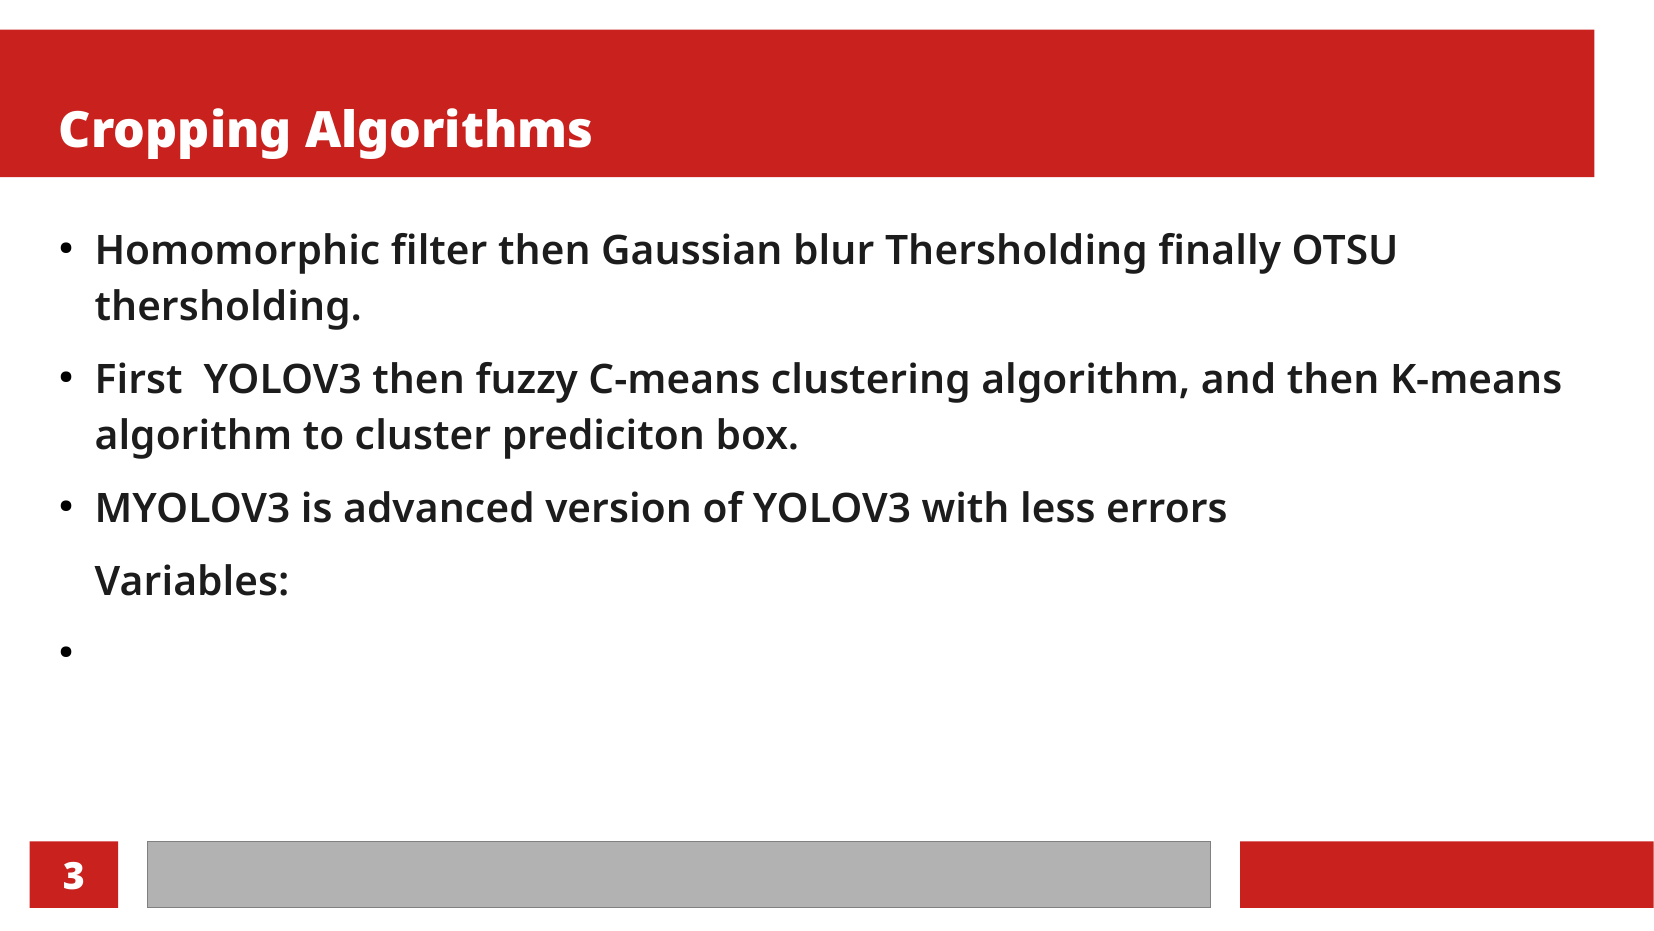

# Cropping Algorithms
Homomorphic filter then Gaussian blur Thersholding finally OTSU thersholding.
First YOLOV3 then fuzzy C-means clustering algorithm, and then K-means algorithm to cluster prediciton box.
MYOLOV3 is advanced version of YOLOV3 with less errors
Variables:
3